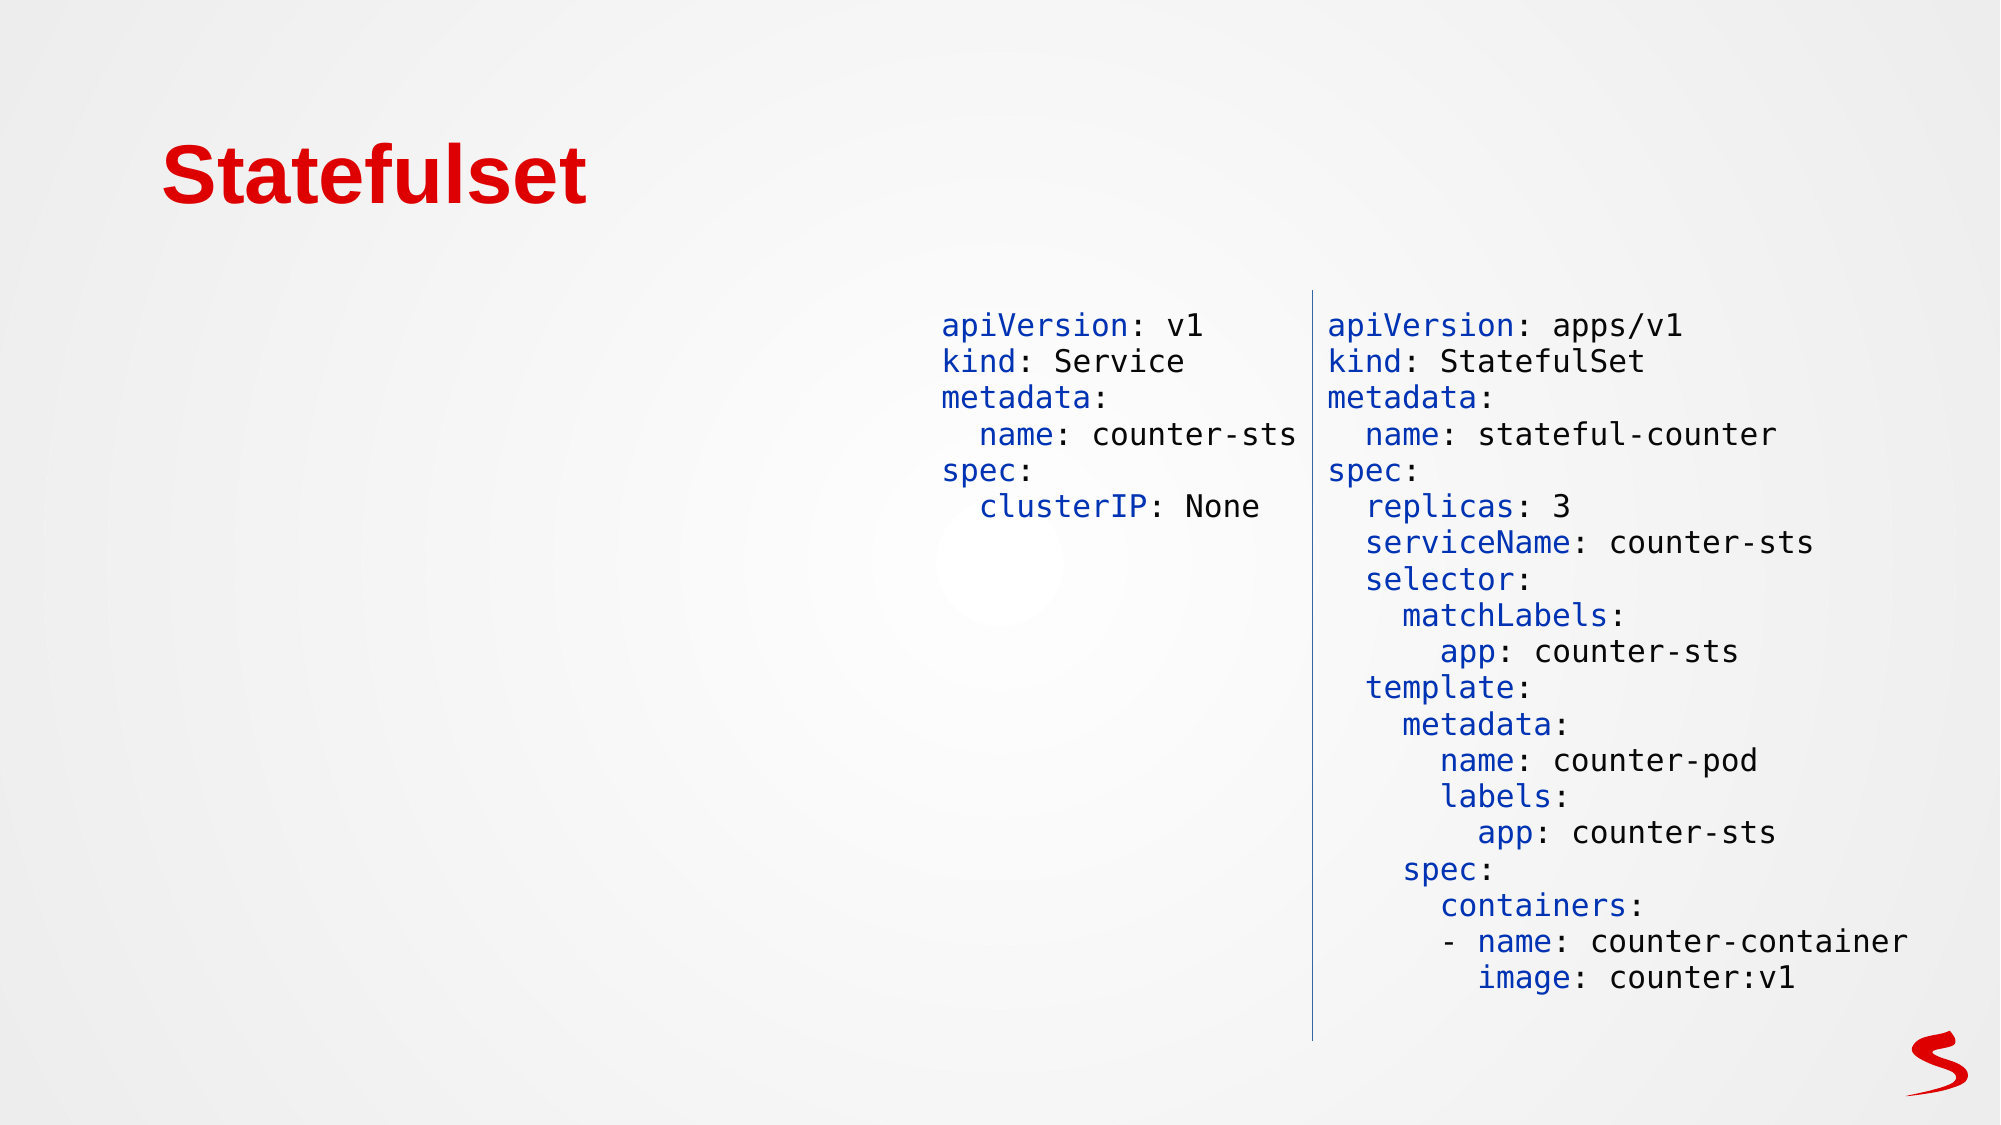

Statefulset
apiVersion: v1
kind: Service
metadata:
 name: counter-sts
spec:
 clusterIP: None
apiVersion: apps/v1
kind: StatefulSet
metadata:
 name: stateful-counter
spec:
 replicas: 3
 serviceName: counter-sts
 selector:
 matchLabels:
 app: counter-sts
 template:
 metadata:
 name: counter-pod
 labels:
 app: counter-sts
 spec:
 containers:
 - name: counter-container
 image: counter:v1